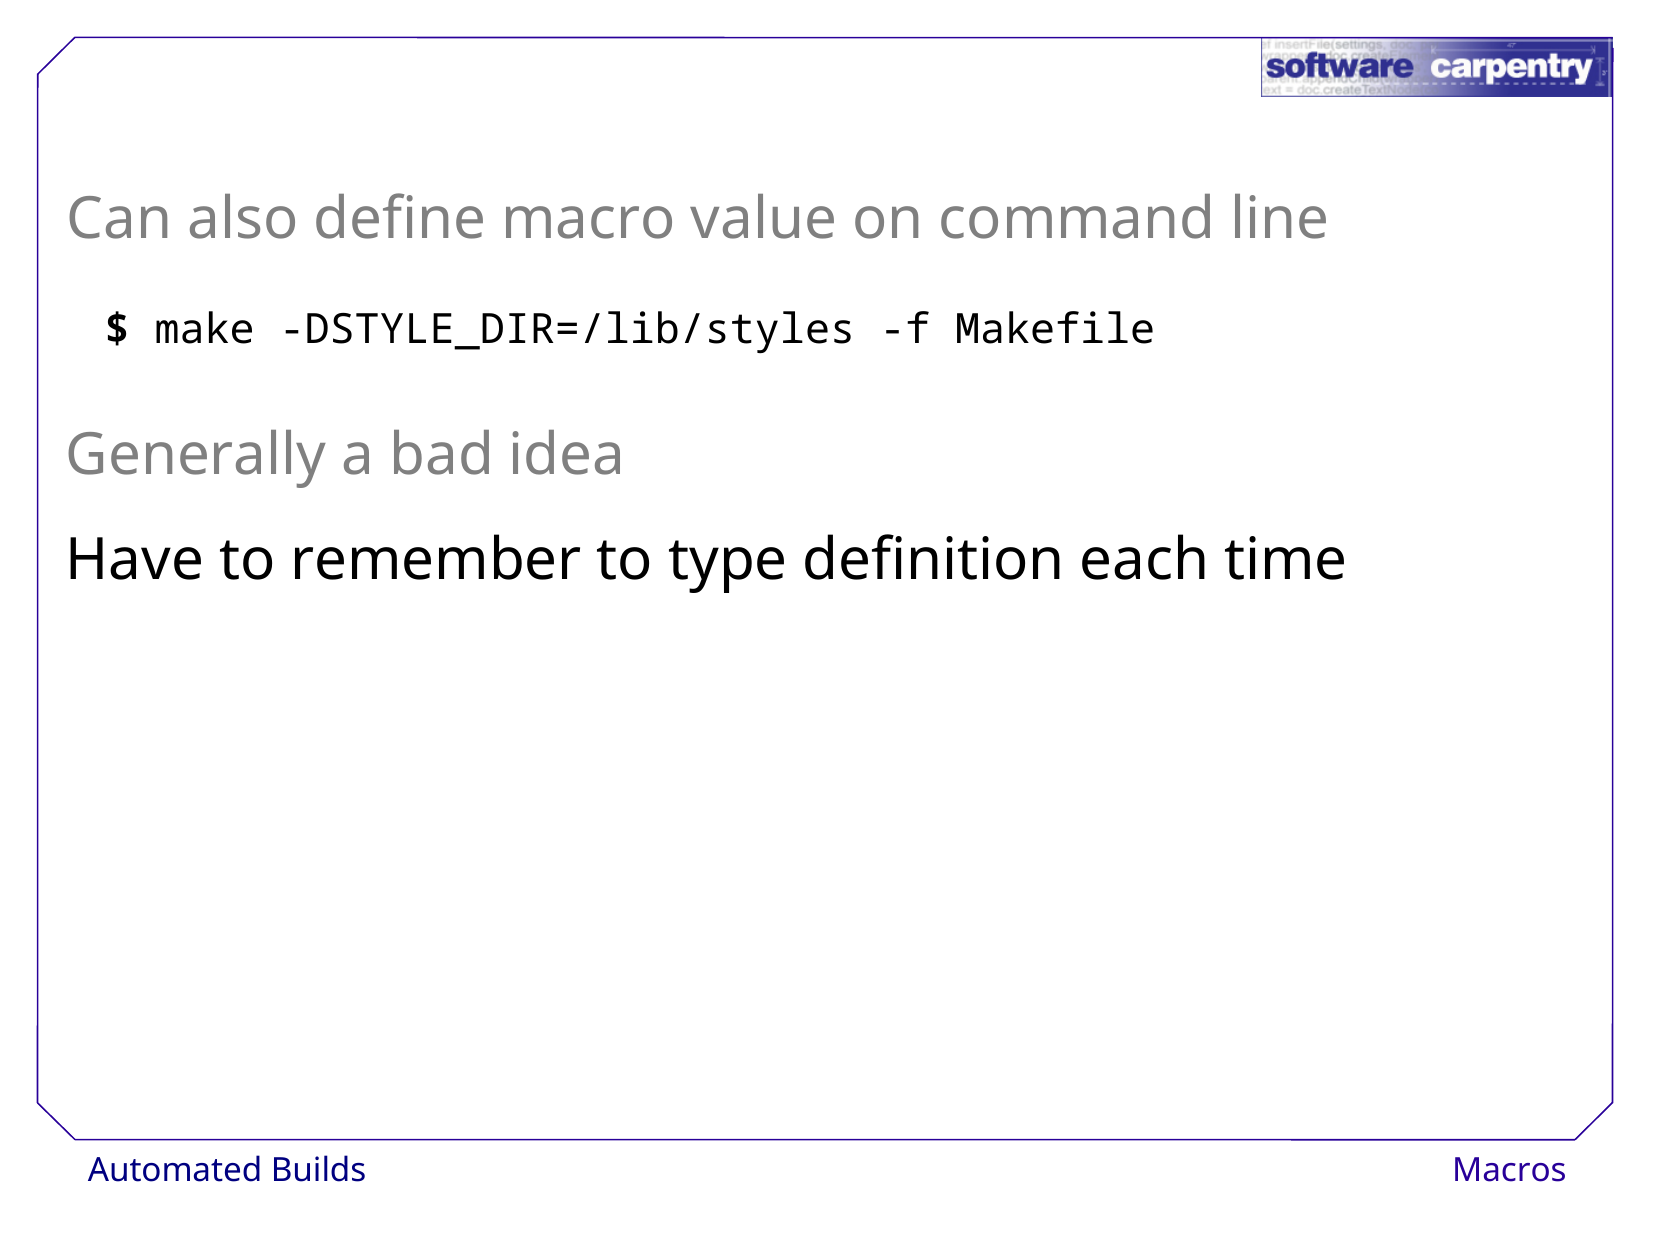

Can also define macro value on command line
$ make -DSTYLE_DIR=/lib/styles -f Makefile
Generally a bad idea
Have to remember to type definition each time